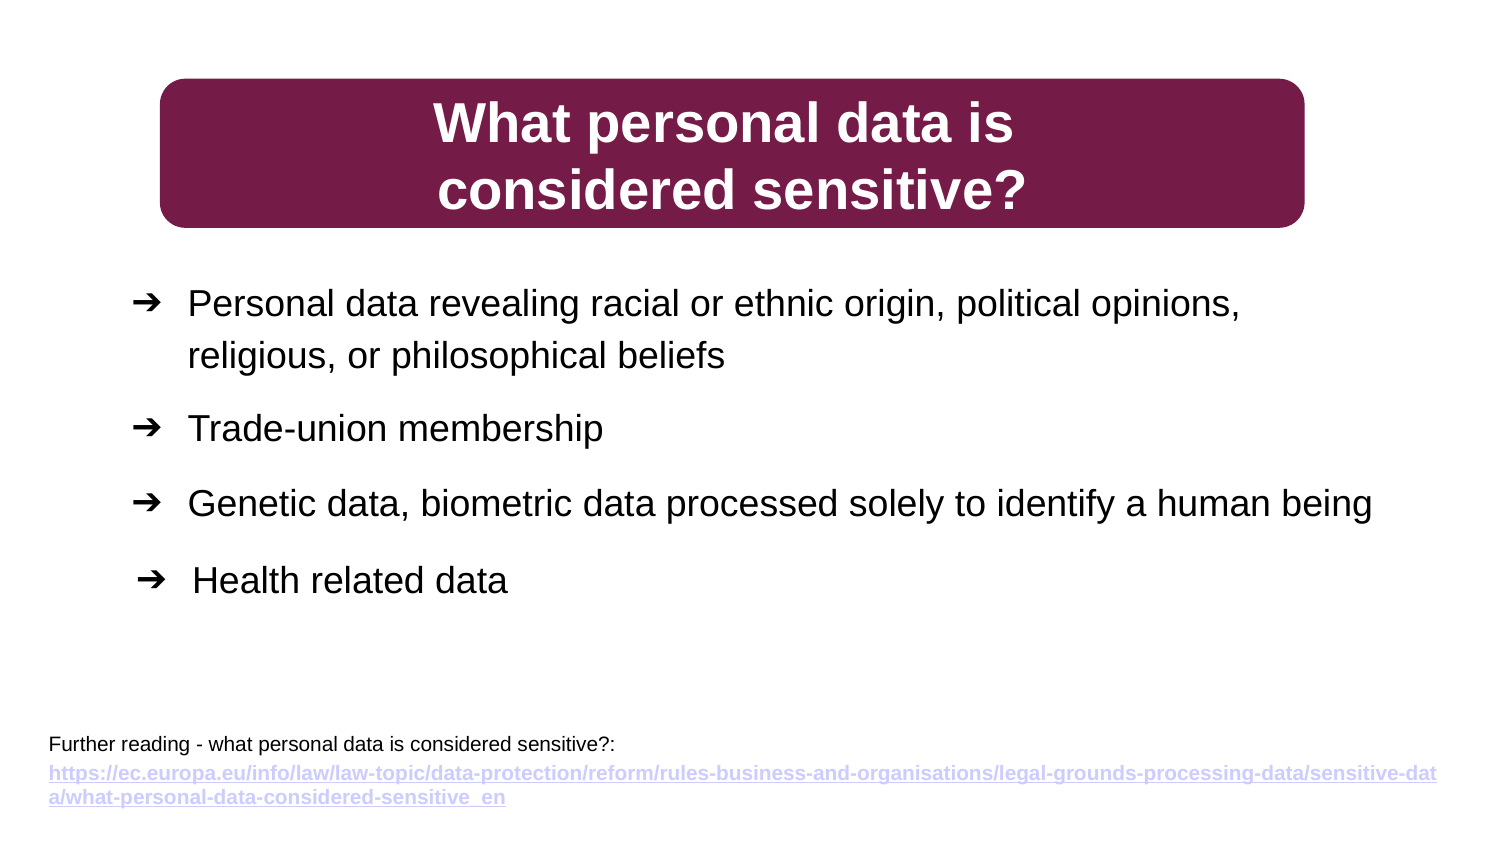

What personal data is
considered sensitive?
Personal data revealing racial or ethnic origin, political opinions,
religious, or philosophical beliefs
Trade-union membership
Genetic data, biometric data processed solely to identify a human being
Health related data
Further reading - what personal data is considered sensitive?: https://ec.europa.eu/info/law/law-topic/data-protection/reform/rules-business-and-organisations/legal-grounds-processing-data/sensitive-data/what-personal-data-considered-sensitive_en